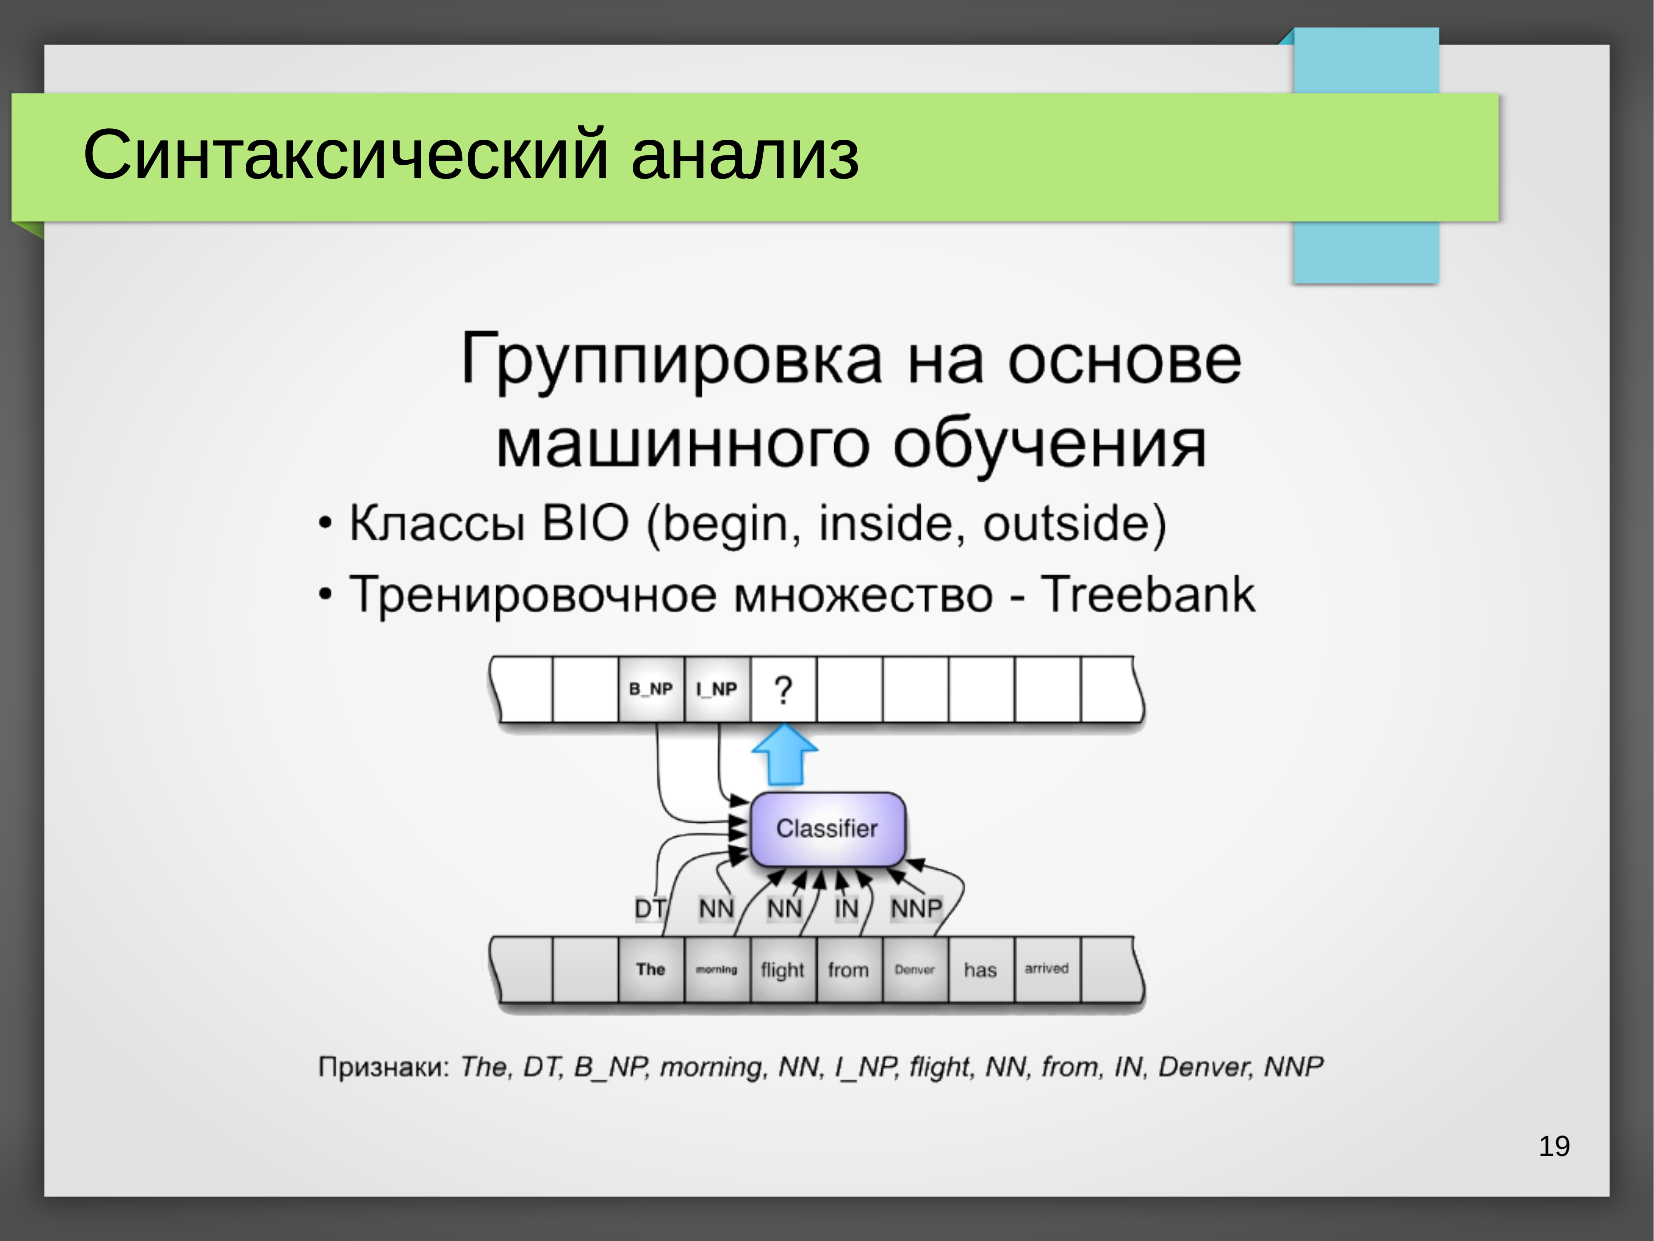

# Синтаксический анализ
Синтаксический анализ
Синтаксический анализ
19